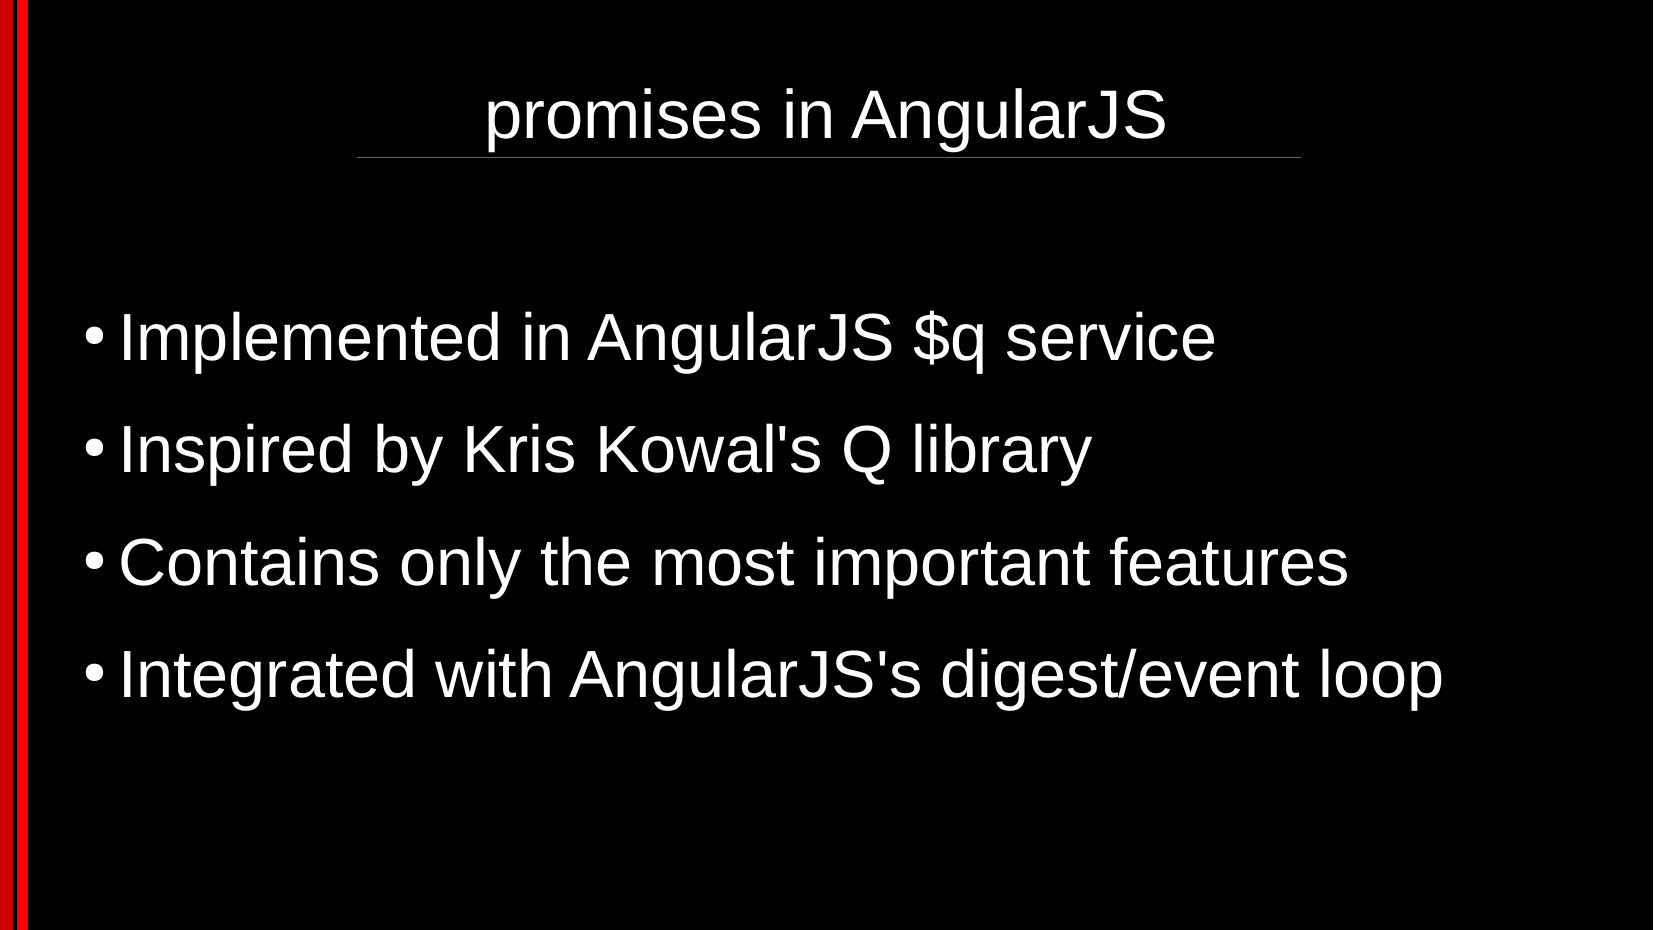

promises in AngularJS
# Implemented in AngularJS $q service
Inspired by Kris Kowal's Q library
Contains only the most important features
Integrated with AngularJS's digest/event loop